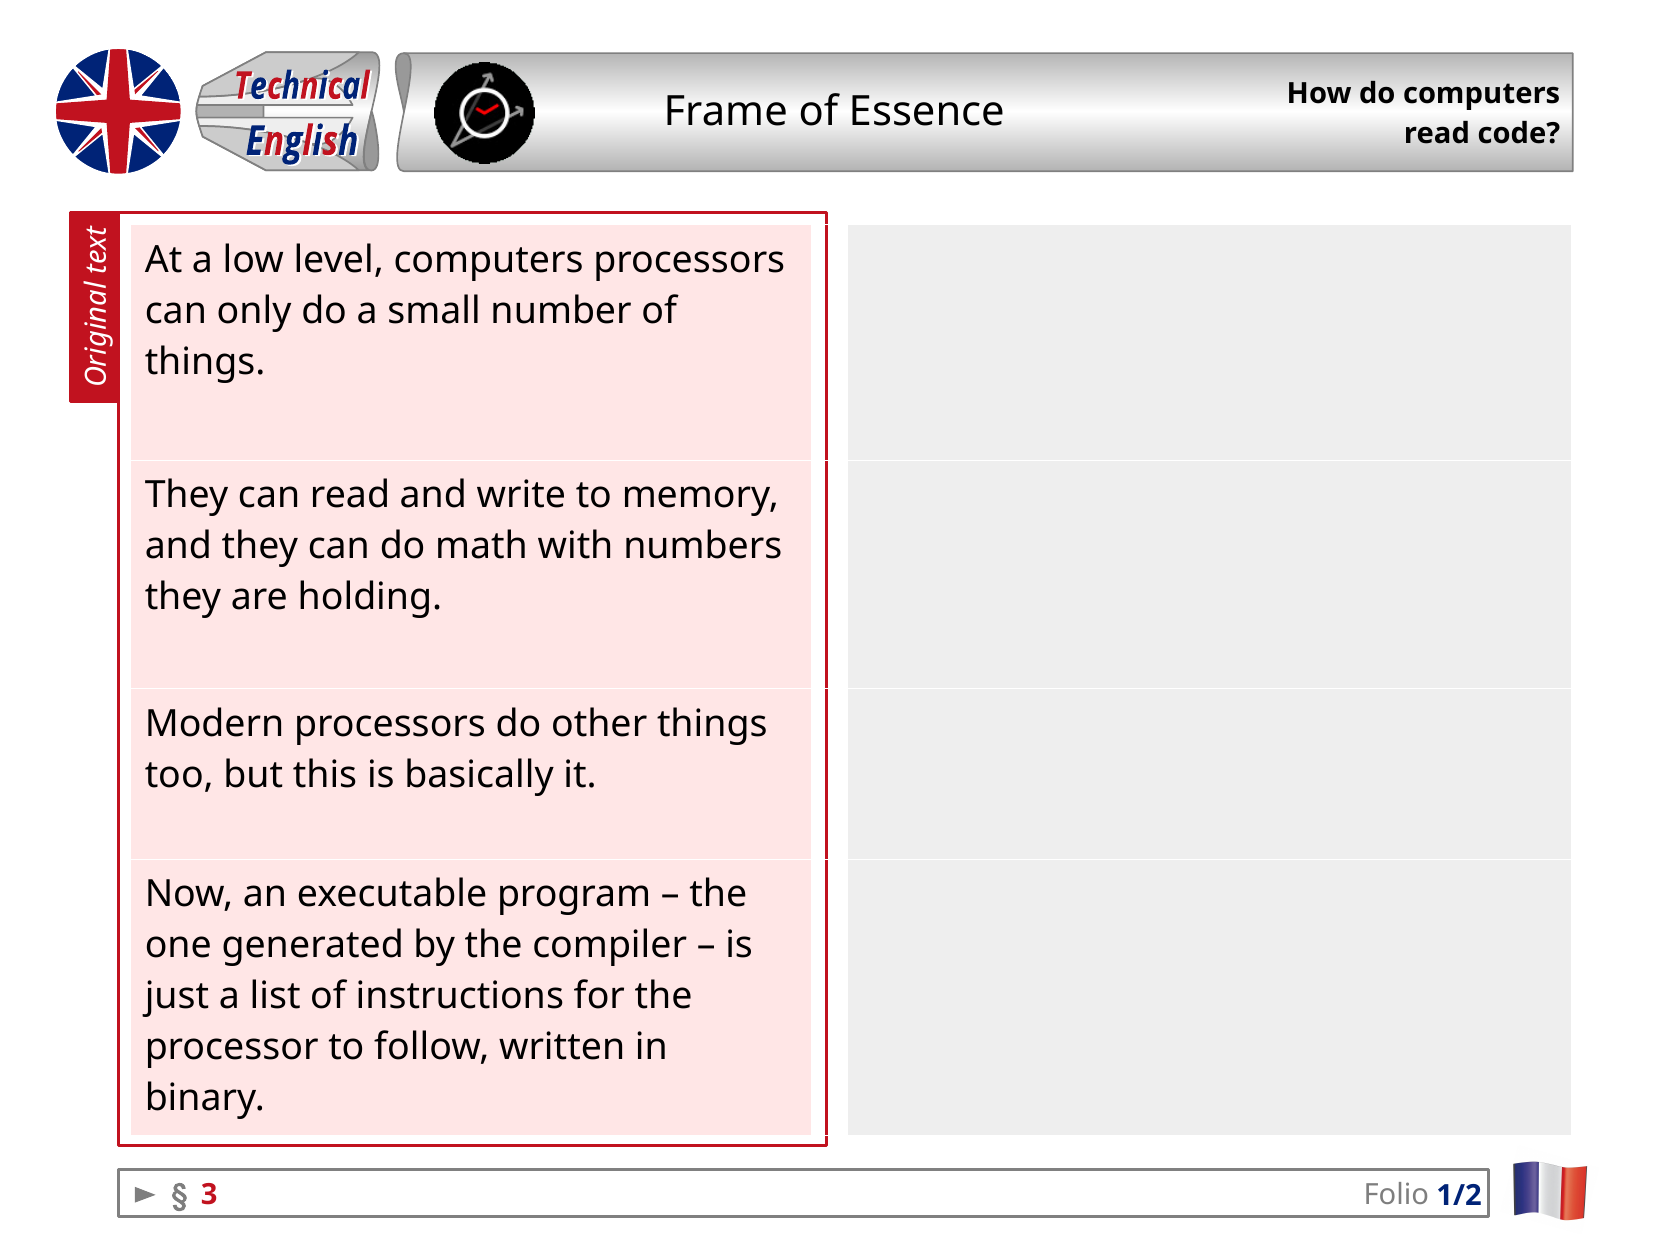

#
| At a low level, computers processors can only do a small number of things. | | |
| --- | --- | --- |
| They can read and write to memory, and they can do math with numbers they are holding. | | |
| Modern processors do other things too, but this is basically it. | | |
| Now, an executable program – the one generated by the compiler – is just a list of instructions for the processor to follow, written in binary. | | |
3
1/2